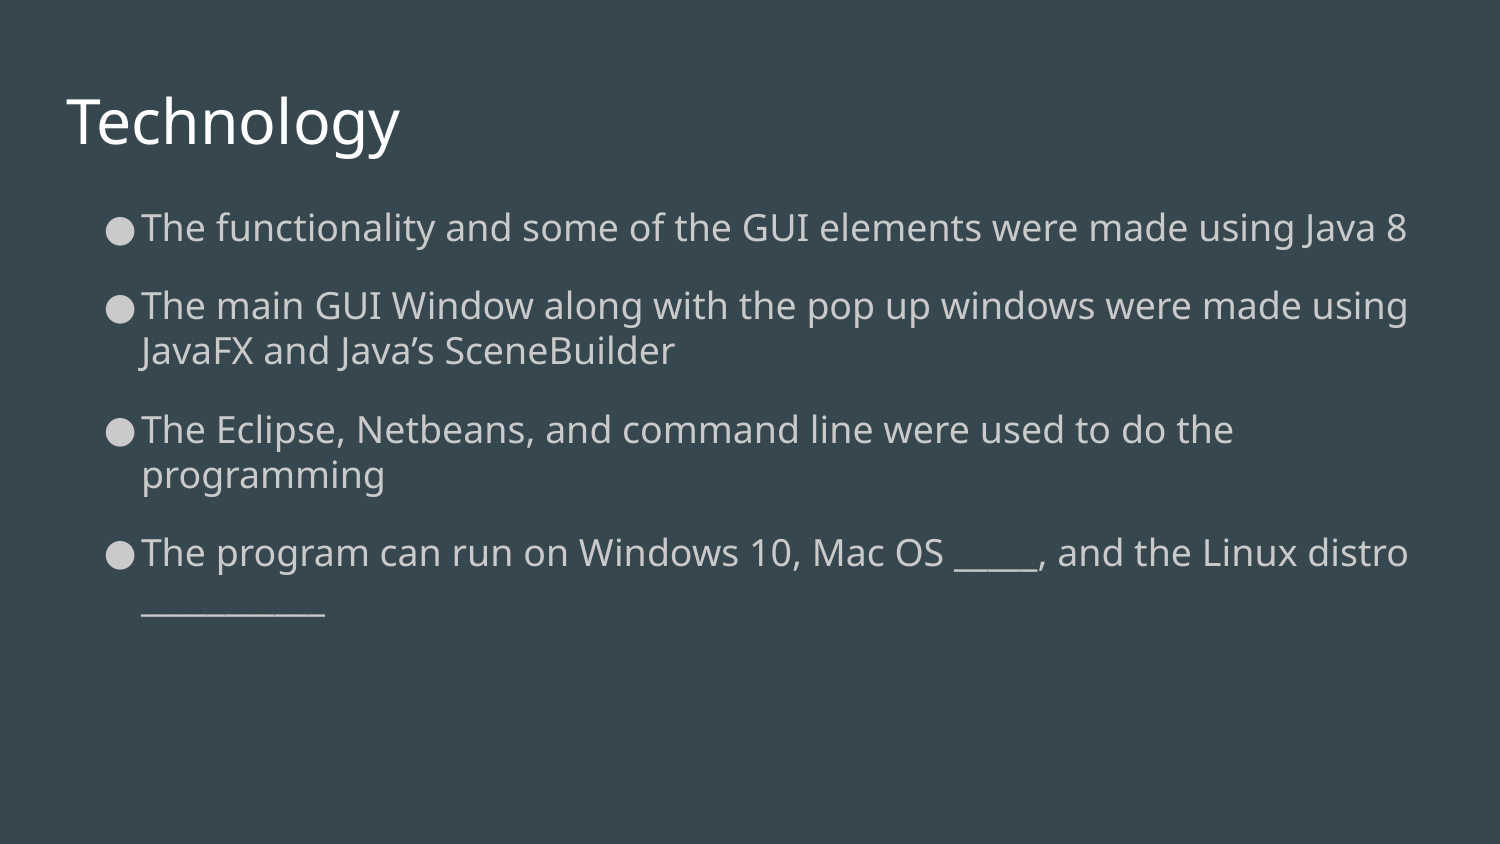

# Technology
The functionality and some of the GUI elements were made using Java 8
The main GUI Window along with the pop up windows were made using JavaFX and Java’s SceneBuilder
The Eclipse, Netbeans, and command line were used to do the programming
The program can run on Windows 10, Mac OS _____, and the Linux distro ___________